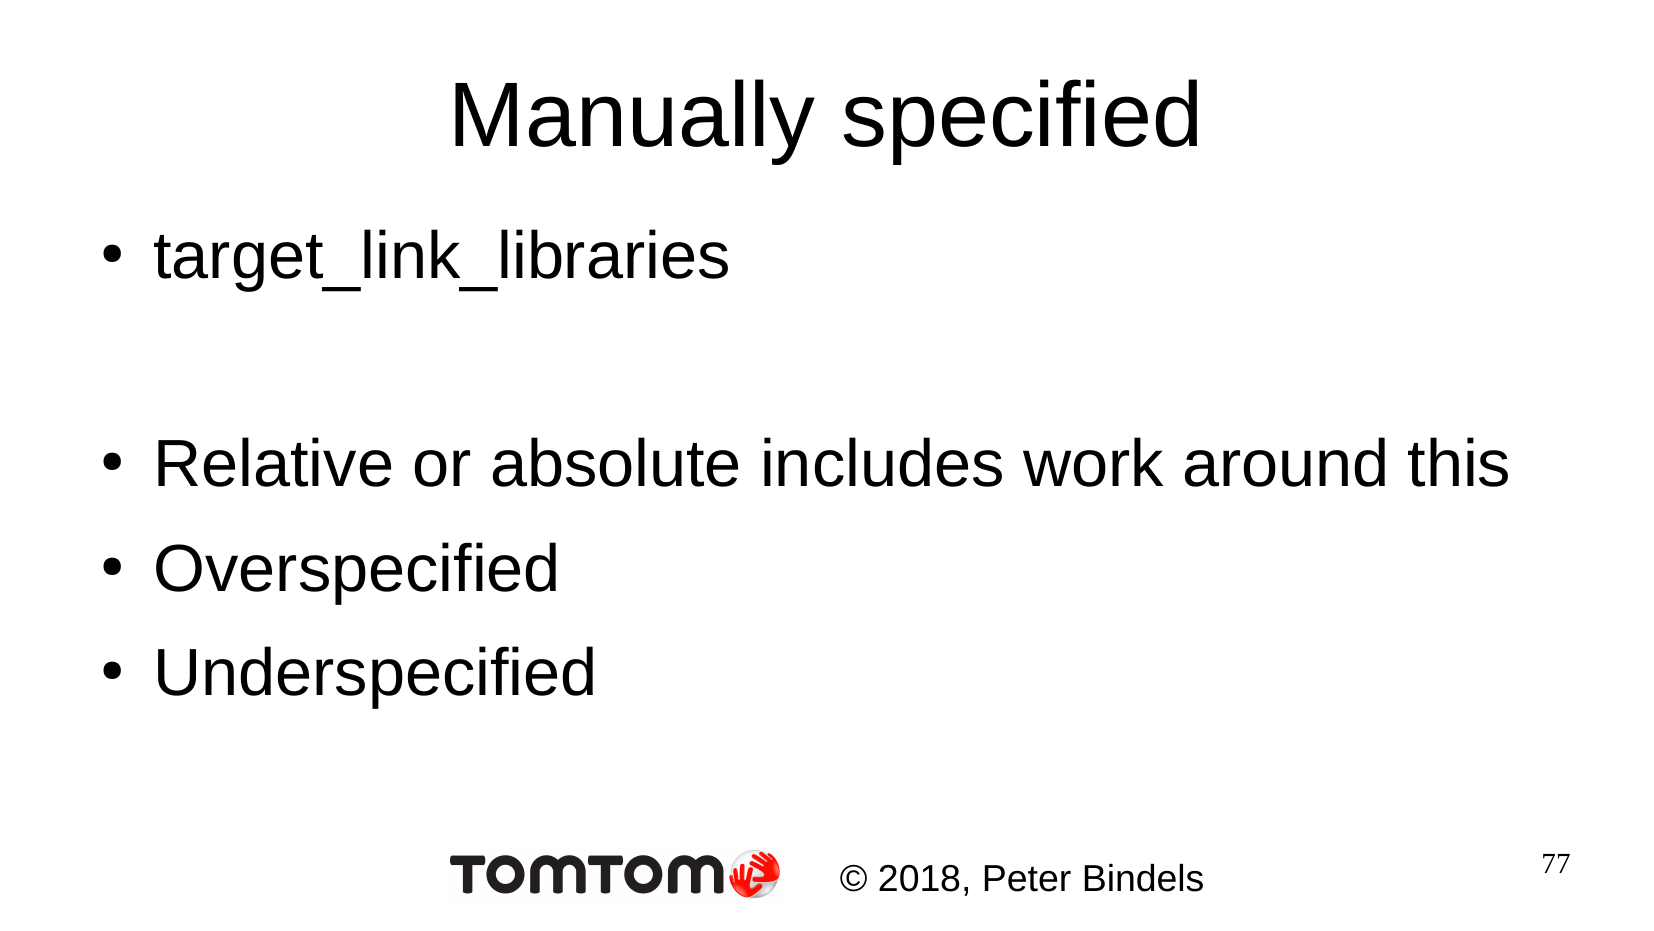

# Manually specified
target_link_libraries
Relative or absolute includes work around this
Overspecified
Underspecified
77